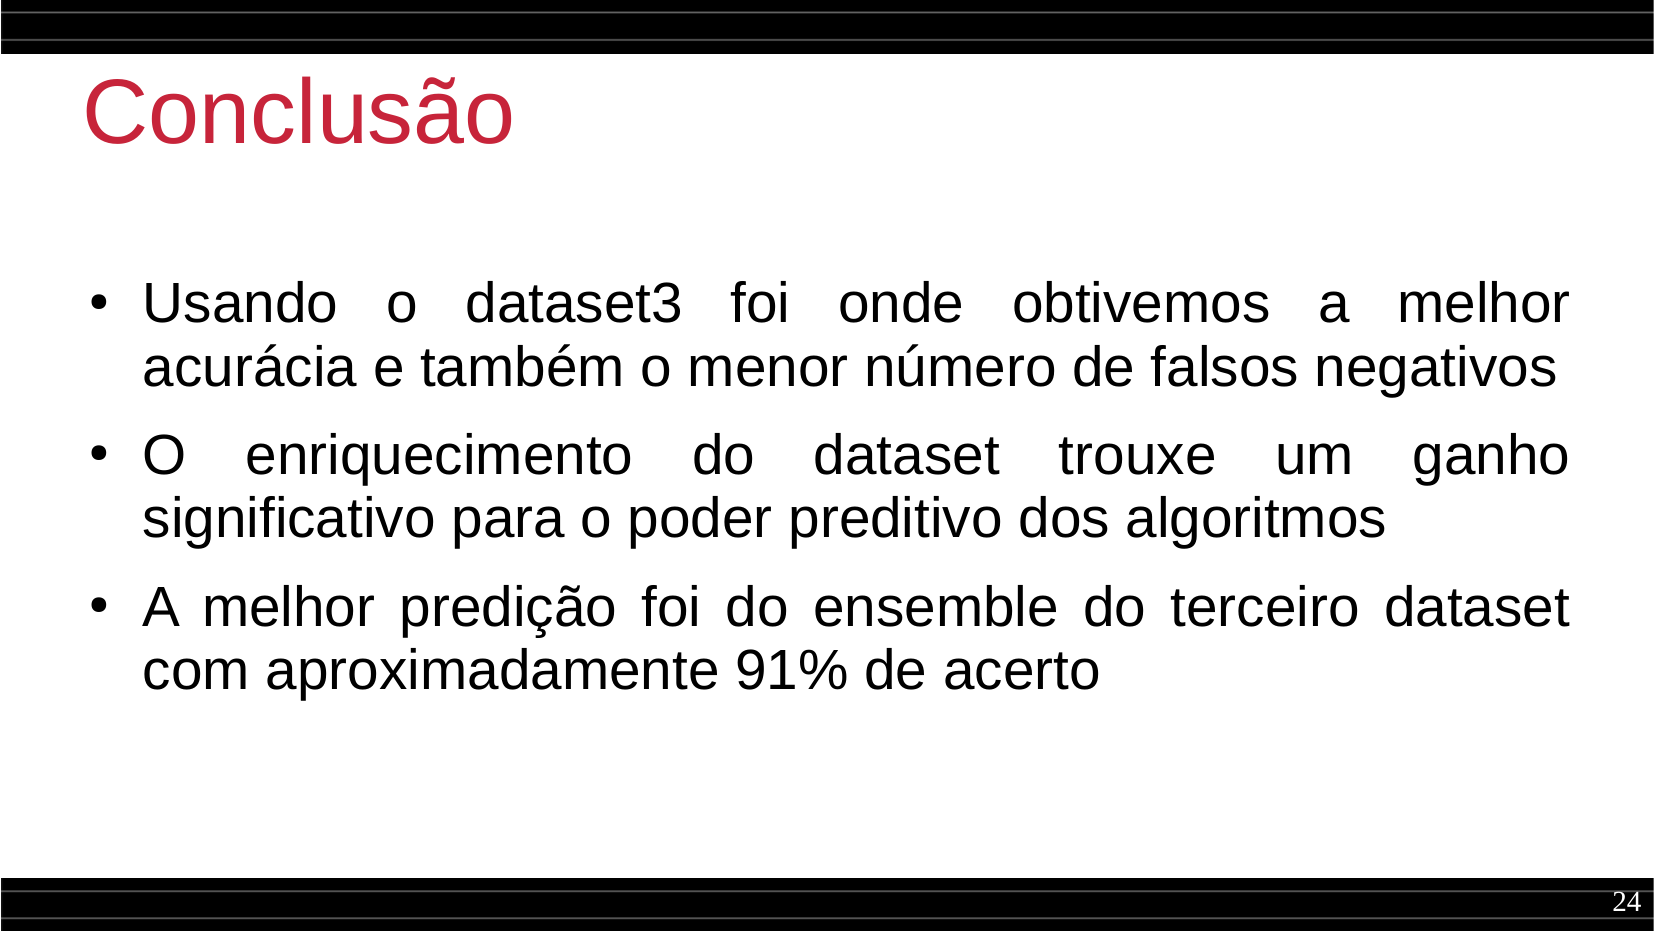

# Conclusão
Usando o dataset3 foi onde obtivemos a melhor acurácia e também o menor número de falsos negativos
O enriquecimento do dataset trouxe um ganho significativo para o poder preditivo dos algoritmos
A melhor predição foi do ensemble do terceiro dataset com aproximadamente 91% de acerto